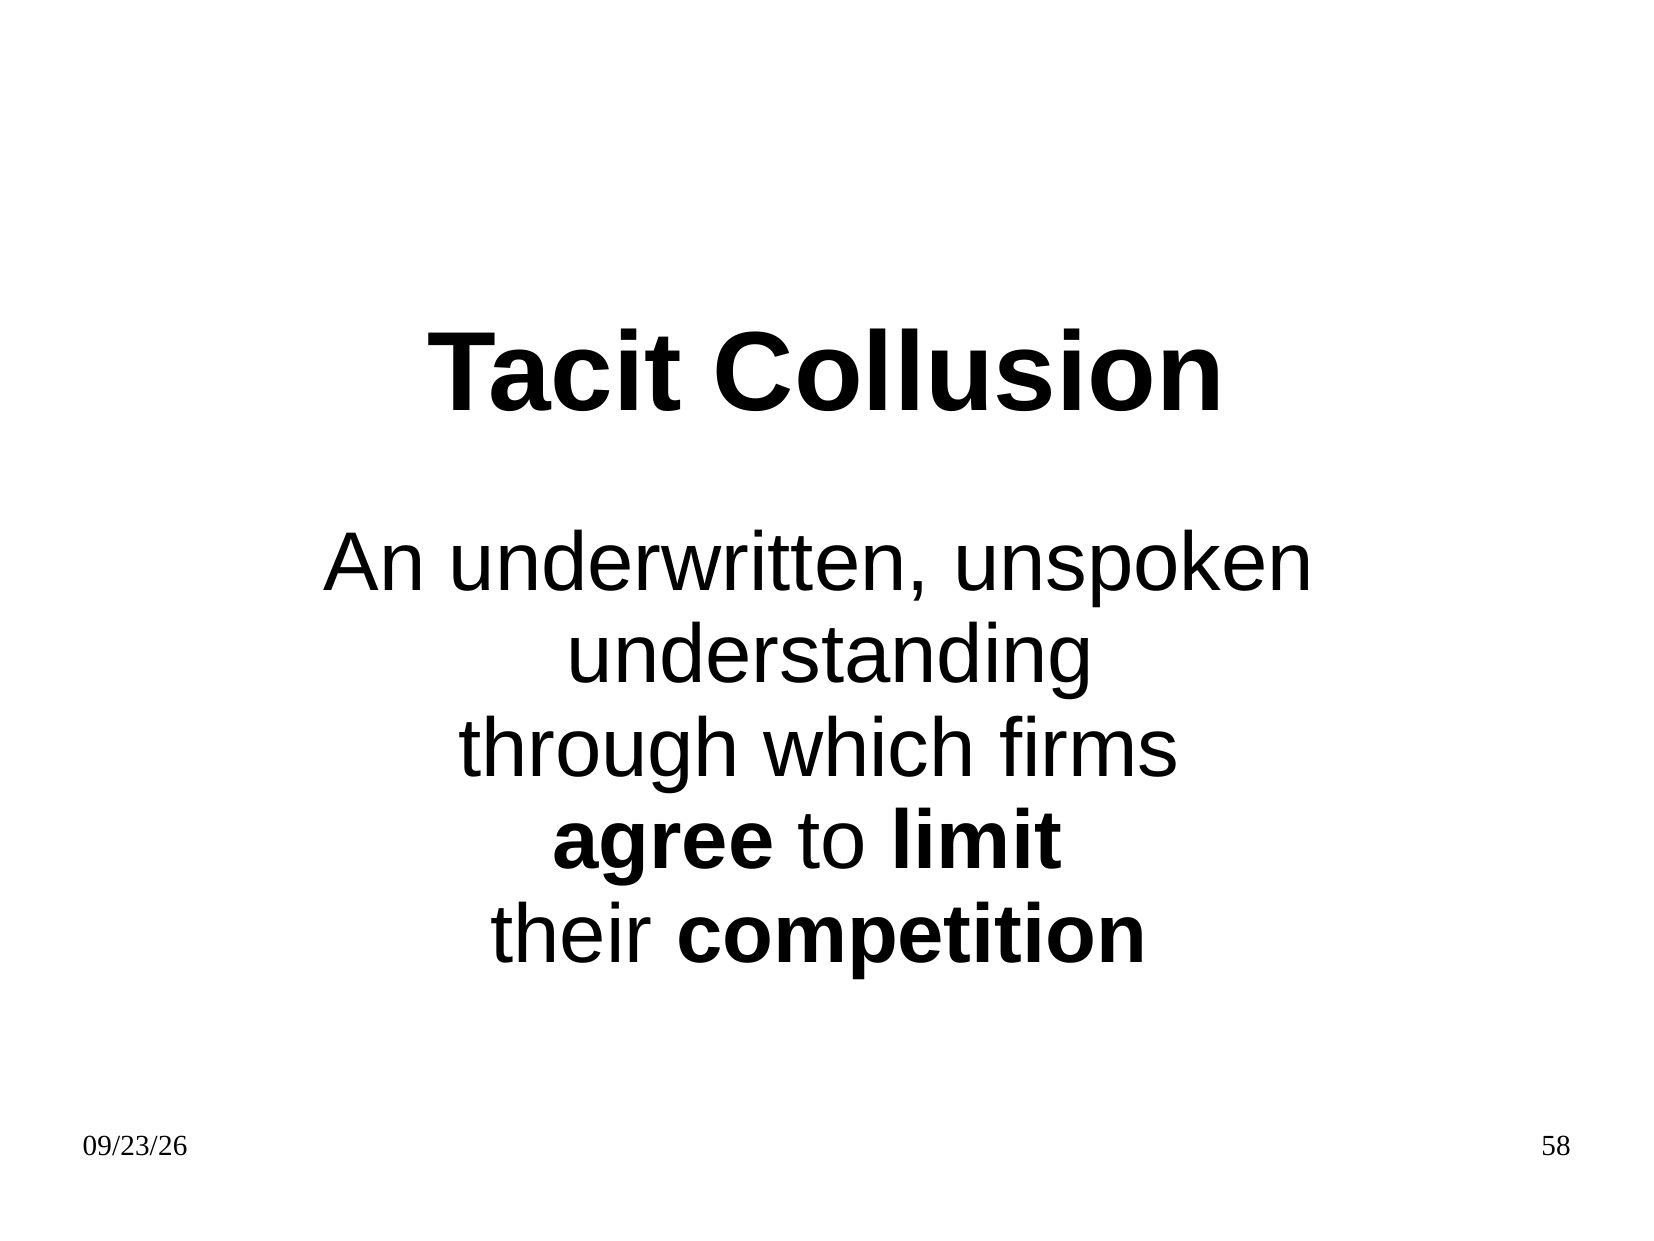

# Tacit Collusion
An underwritten, unspoken
 understanding
 through which firms
agree to limit
their competition
58